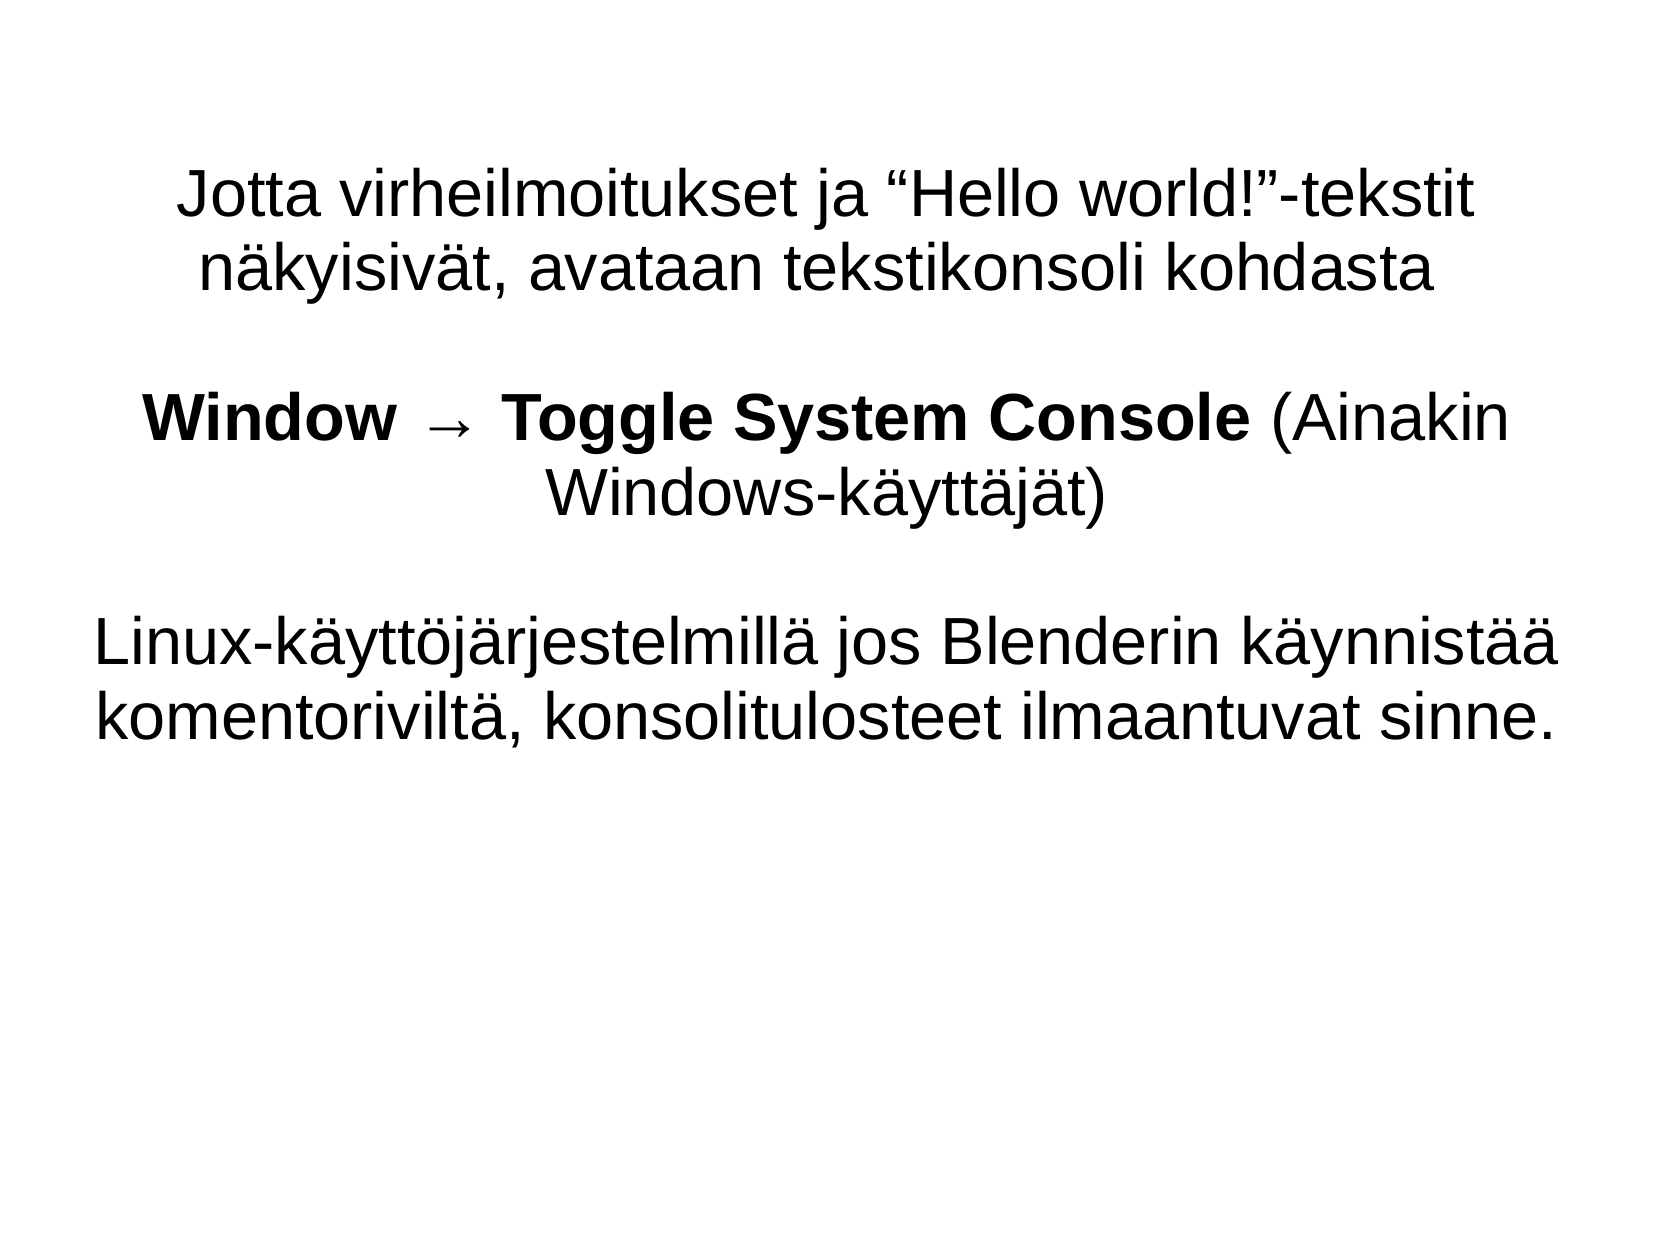

# Jotta virheilmoitukset ja “Hello world!”-tekstit näkyisivät, avataan tekstikonsoli kohdasta
Window → Toggle System Console (Ainakin Windows-käyttäjät)
Linux-käyttöjärjestelmillä jos Blenderin käynnistää komentoriviltä, konsolitulosteet ilmaantuvat sinne.